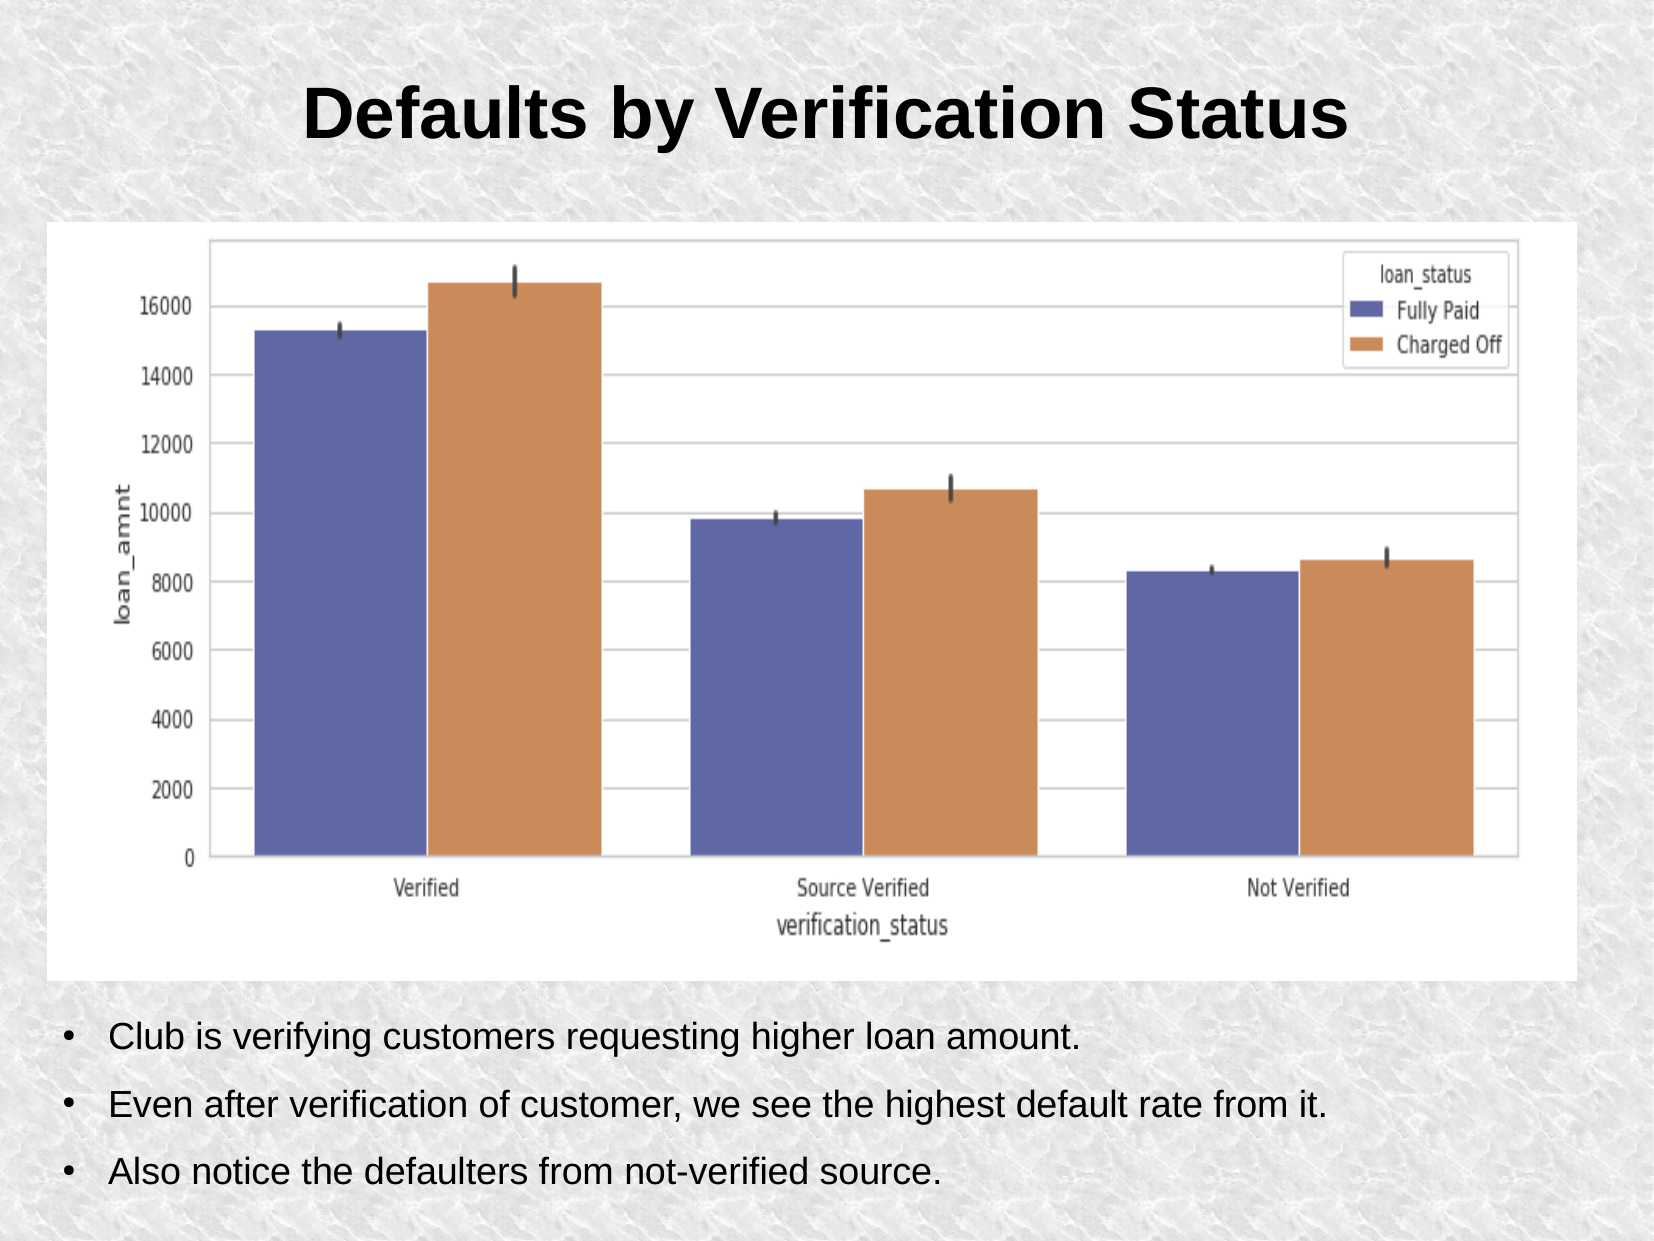

# Defaults by Verification Status
Club is verifying customers requesting higher loan amount.
Even after verification of customer, we see the highest default rate from it.
Also notice the defaulters from not-verified source.